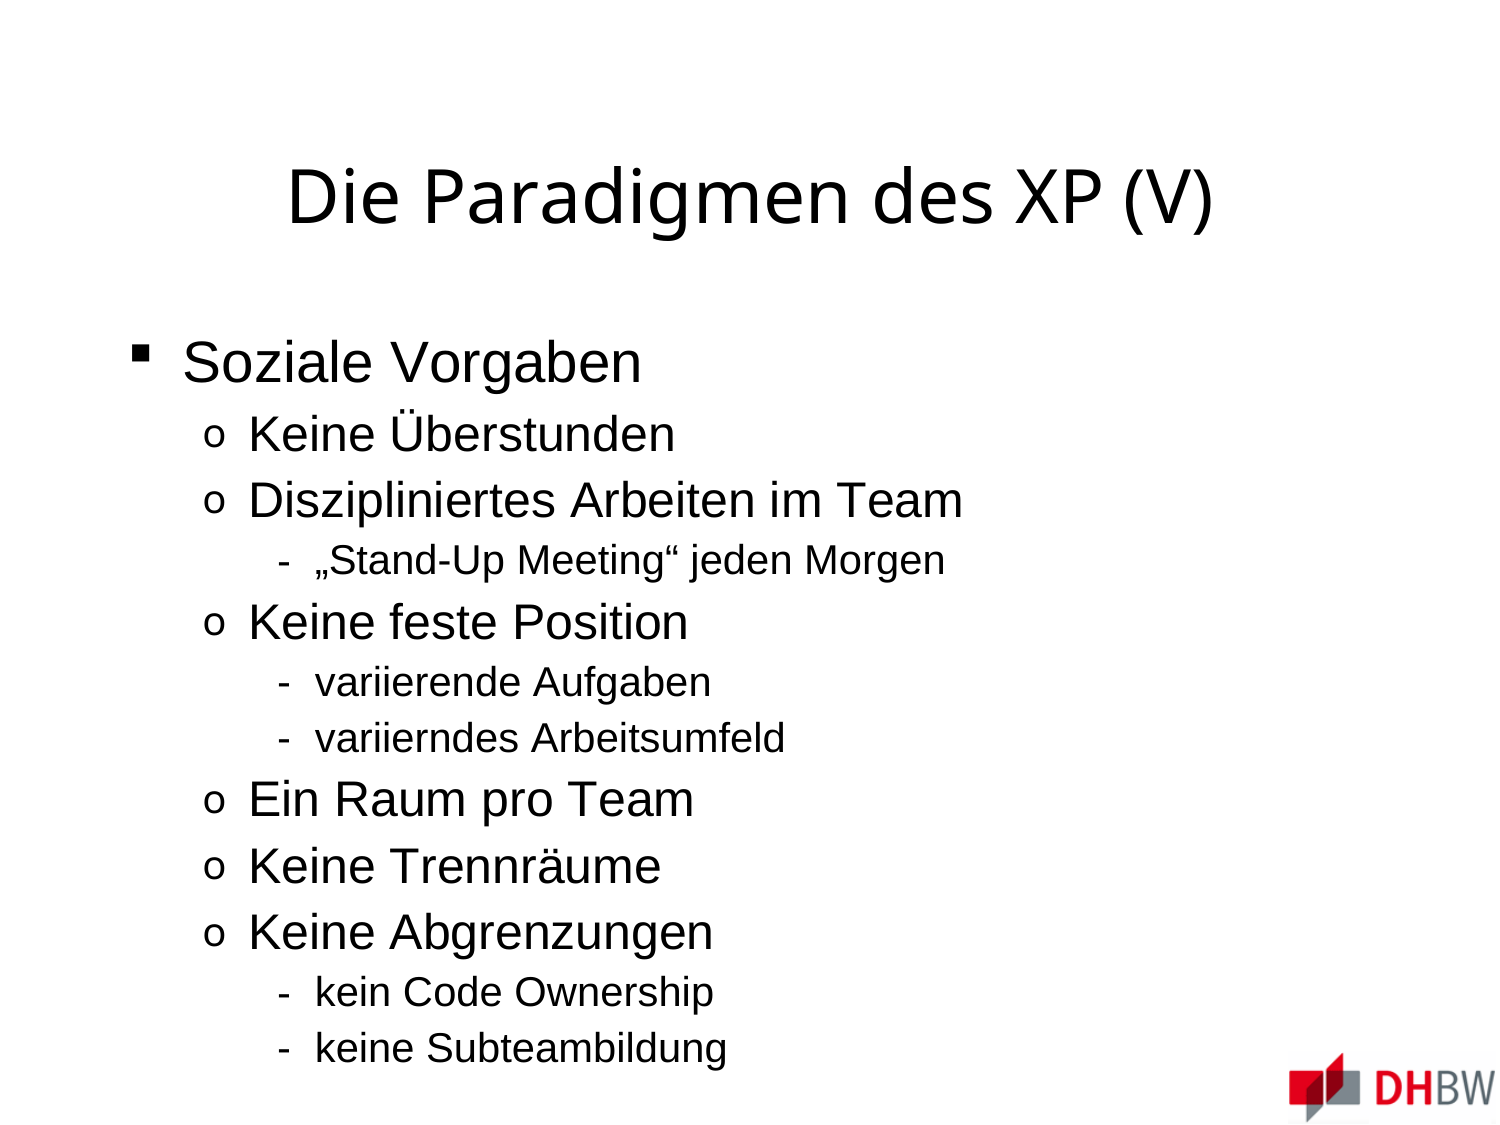

# Die Paradigmen des XP (V)
Soziale Vorgaben
Keine Überstunden
Diszipliniertes Arbeiten im Team
„Stand-Up Meeting“ jeden Morgen
Keine feste Position
variierende Aufgaben
variierndes Arbeitsumfeld
Ein Raum pro Team
Keine Trennräume
Keine Abgrenzungen
kein Code Ownership
keine Subteambildung